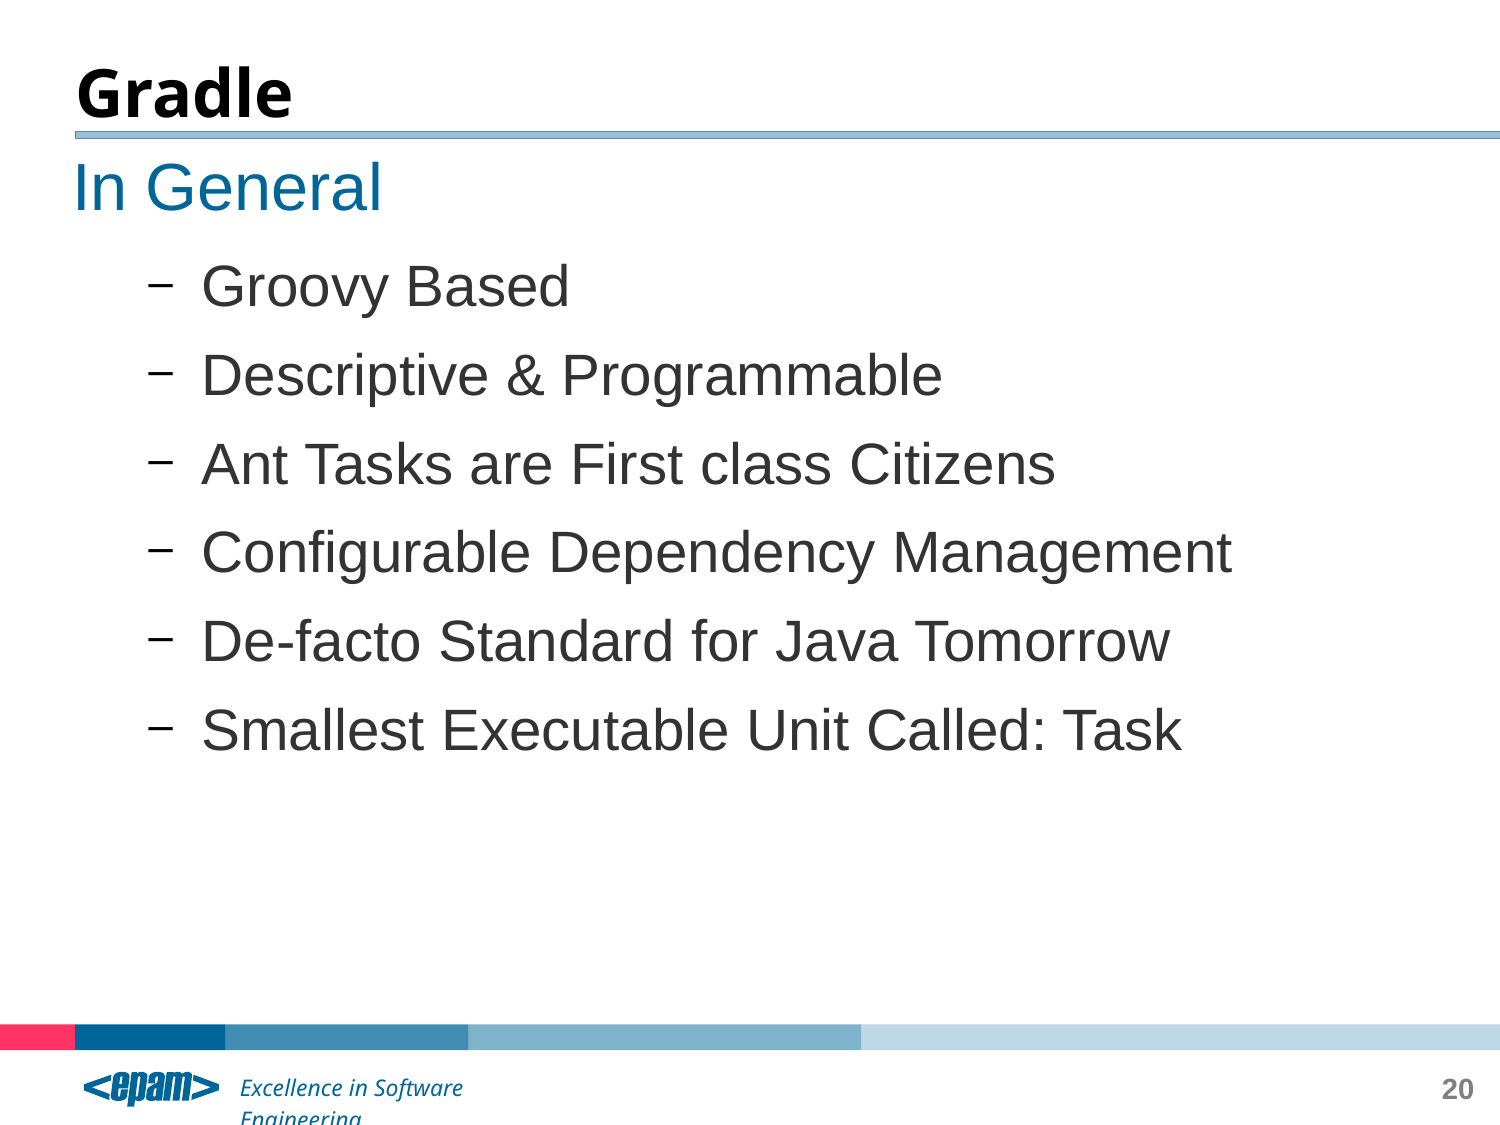

# Gradle
In General
Groovy Based
Descriptive & Programmable
Ant Tasks are First class Citizens
Configurable Dependency Management
De-facto Standard for Java Tomorrow
Smallest Executable Unit Called: Task